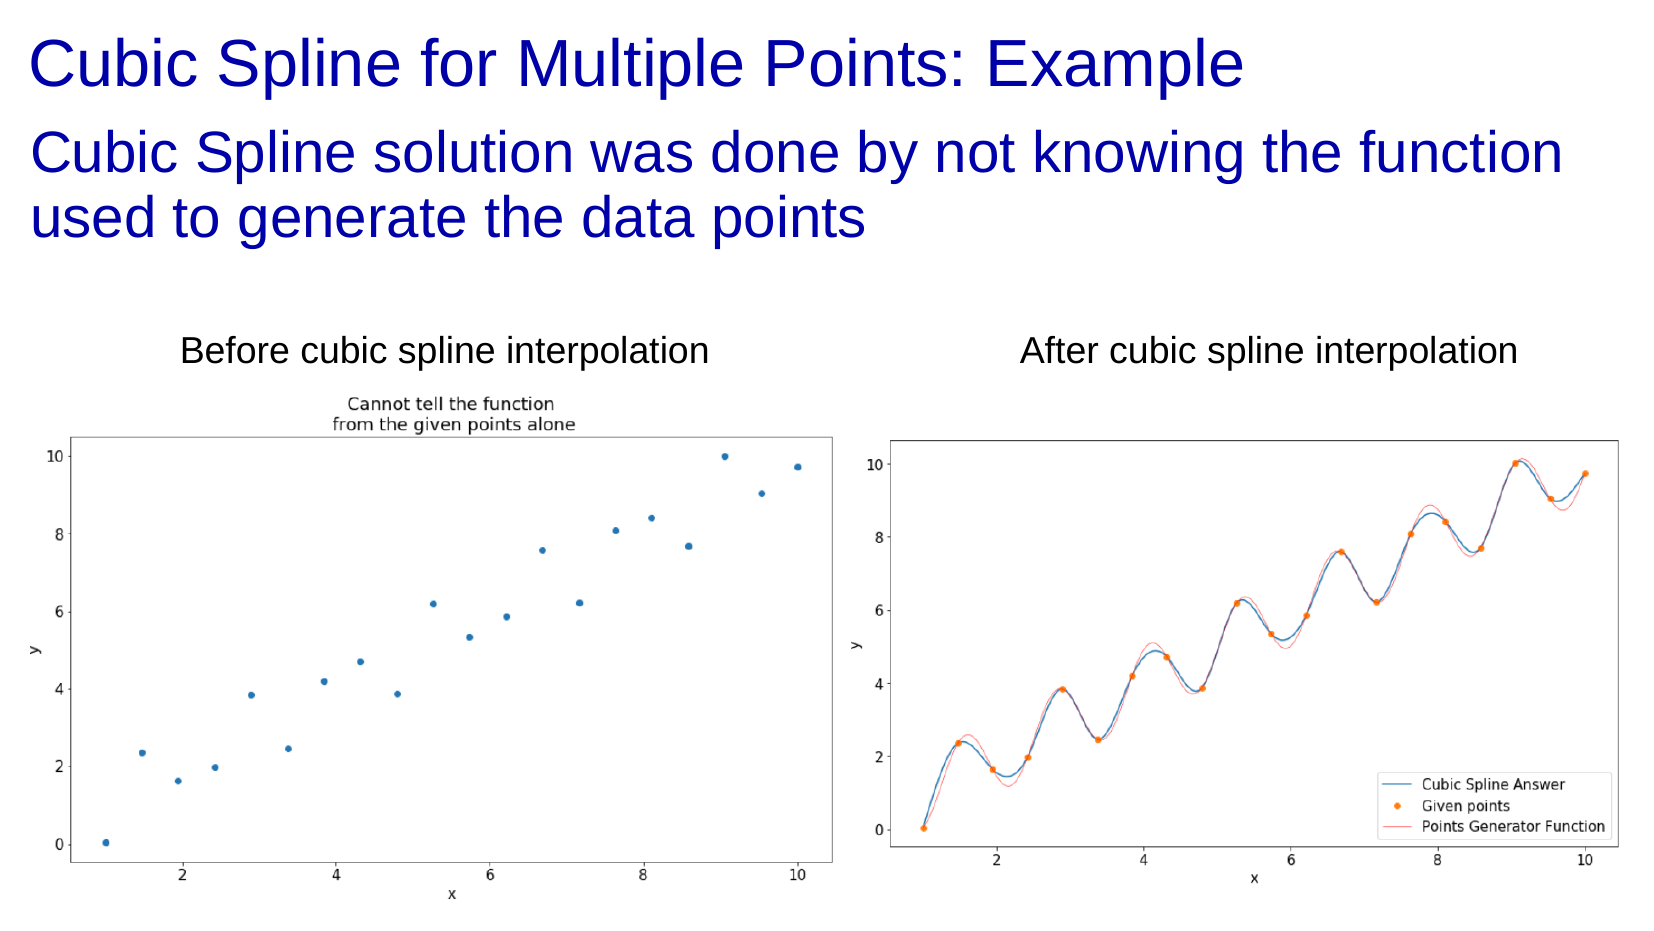

# Cubic Spline for Multiple Points: Example
Cubic Spline solution was done by not knowing the function used to generate the data points
Before cubic spline interpolation
After cubic spline interpolation
15